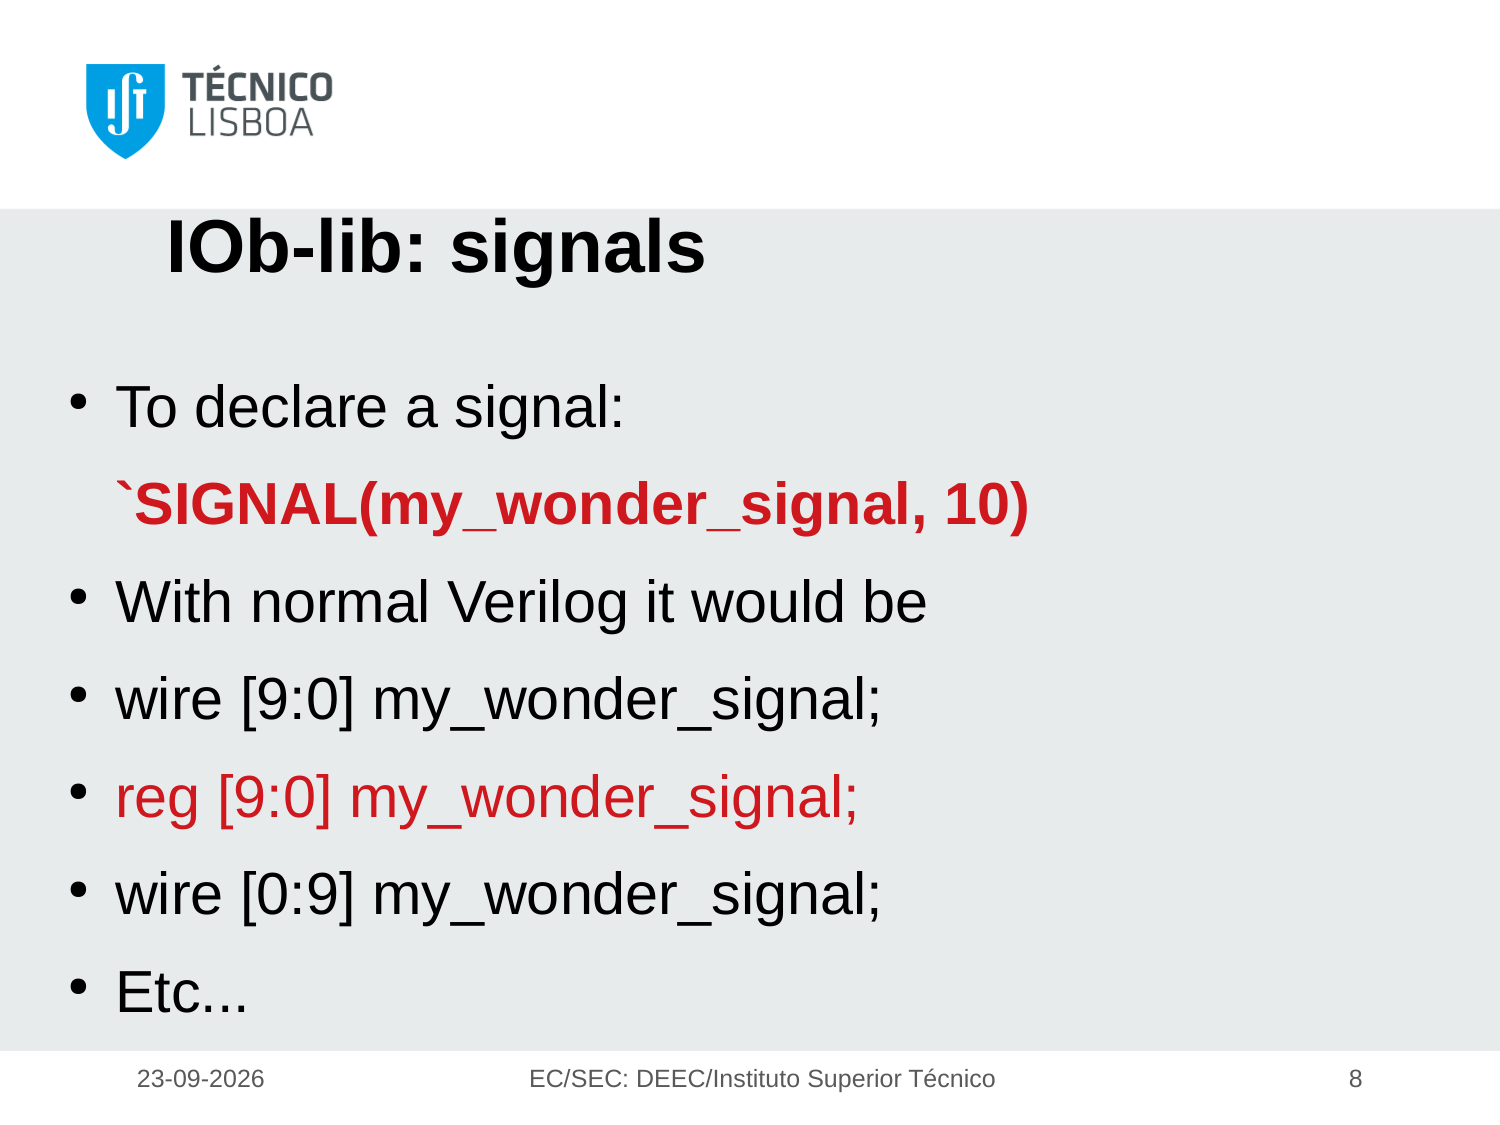

# IOb-lib: signals
To declare a signal:
`SIGNAL(my_wonder_signal, 10)
With normal Verilog it would be
wire [9:0] my_wonder_signal;
reg [9:0] my_wonder_signal;
wire [0:9] my_wonder_signal;
Etc...
EC/SEC: DEEC/Instituto Superior Técnico